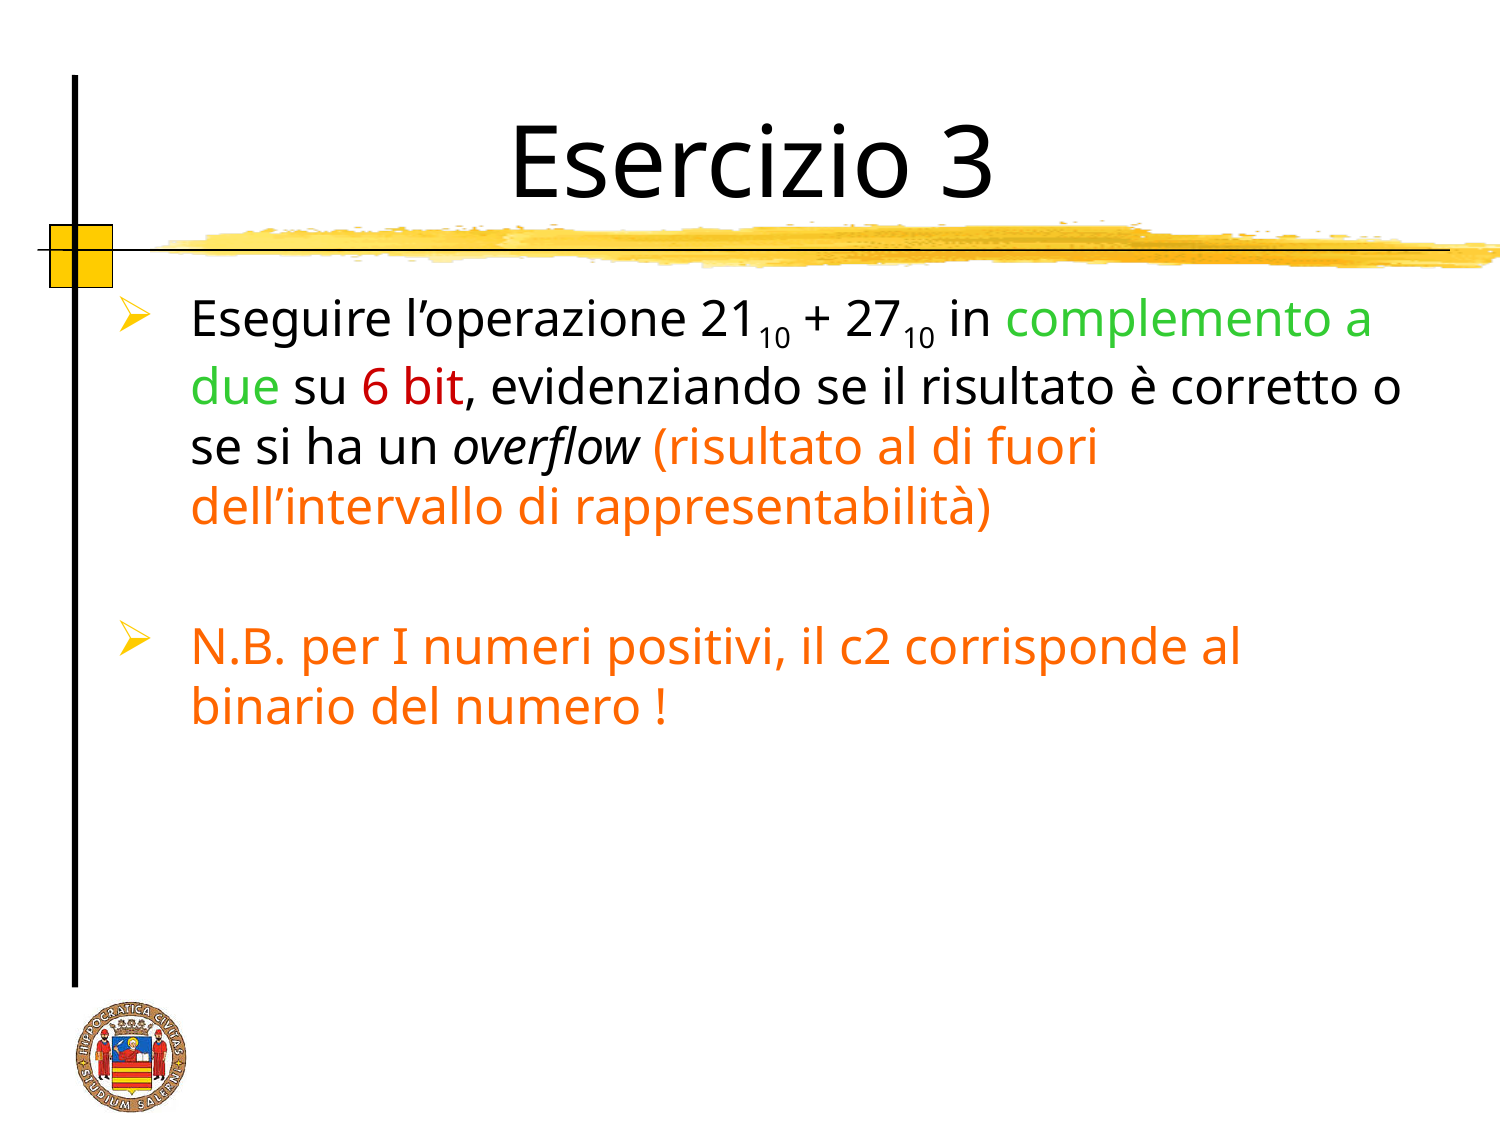

# Esercizio 3
Eseguire l’operazione 2110 + 2710 in complemento a due su 6 bit, evidenziando se il risultato è corretto o se si ha un overflow (risultato al di fuori dell’intervallo di rappresentabilità)
N.B. per I numeri positivi, il c2 corrisponde al binario del numero !